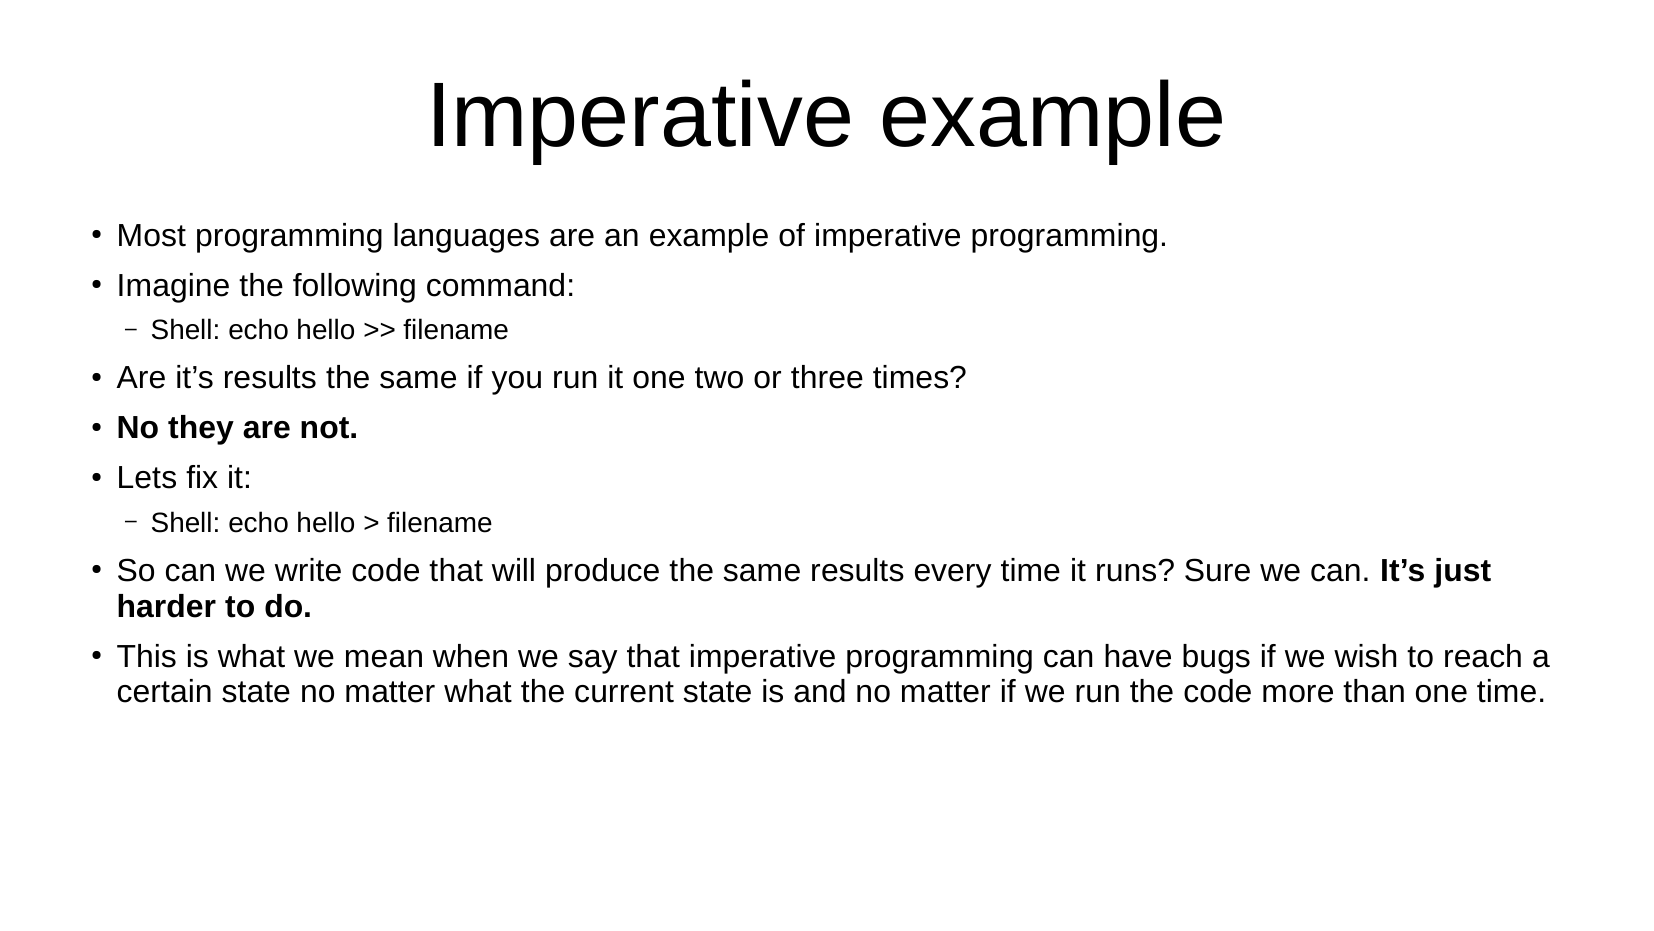

# Imperative example
Most programming languages are an example of imperative programming.
Imagine the following command:
Shell: echo hello >> filename
Are it’s results the same if you run it one two or three times?
No they are not.
Lets fix it:
Shell: echo hello > filename
So can we write code that will produce the same results every time it runs? Sure we can. It’s just harder to do.
This is what we mean when we say that imperative programming can have bugs if we wish to reach a certain state no matter what the current state is and no matter if we run the code more than one time.